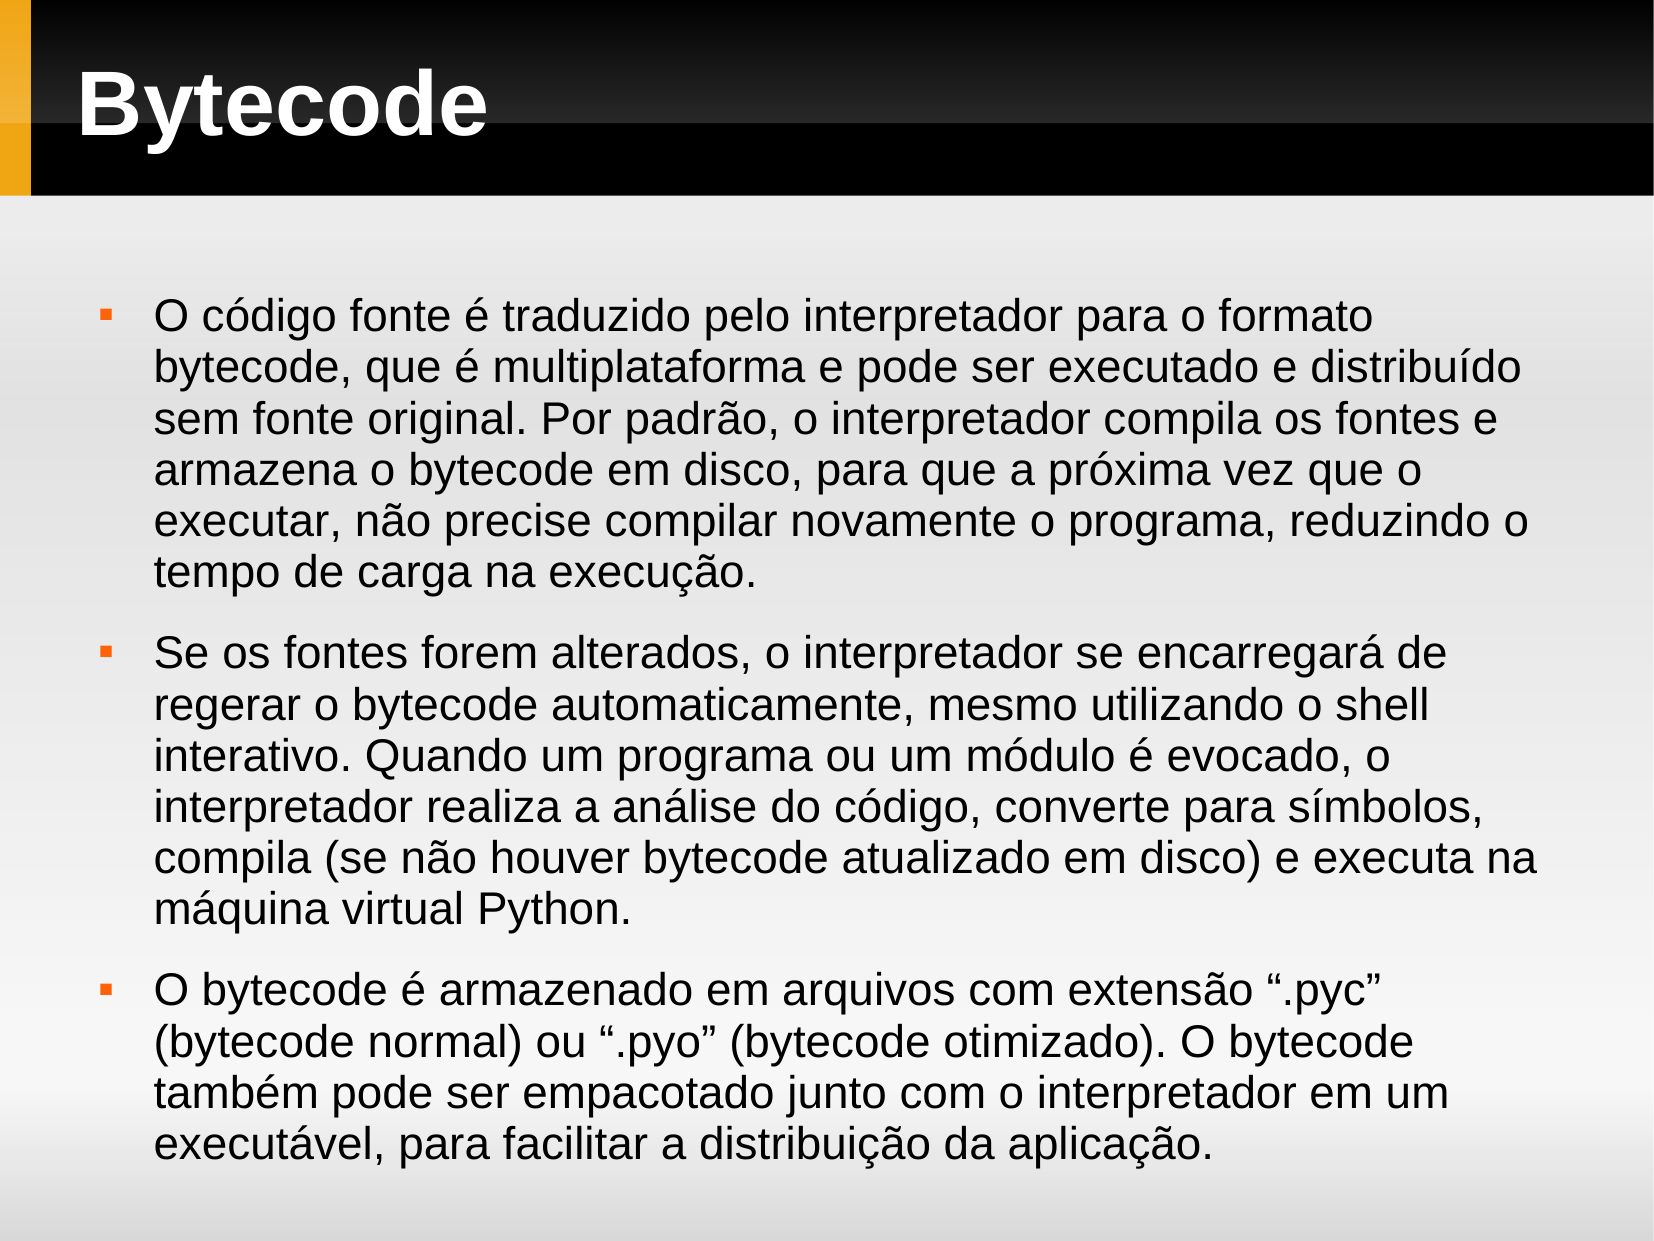

# Bytecode
O código fonte é traduzido pelo interpretador para o formato bytecode, que é multiplataforma e pode ser executado e distribuído sem fonte original. Por padrão, o interpretador compila os fontes e armazena o bytecode em disco, para que a próxima vez que o executar, não precise compilar novamente o programa, reduzindo o tempo de carga na execução.
Se os fontes forem alterados, o interpretador se encarregará de regerar o bytecode automaticamente, mesmo utilizando o shell interativo. Quando um programa ou um módulo é evocado, o interpretador realiza a análise do código, converte para símbolos, compila (se não houver bytecode atualizado em disco) e executa na máquina virtual Python.
O bytecode é armazenado em arquivos com extensão “.pyc” (bytecode normal) ou “.pyo” (bytecode otimizado). O bytecode também pode ser empacotado junto com o interpretador em um executável, para facilitar a distribuição da aplicação.